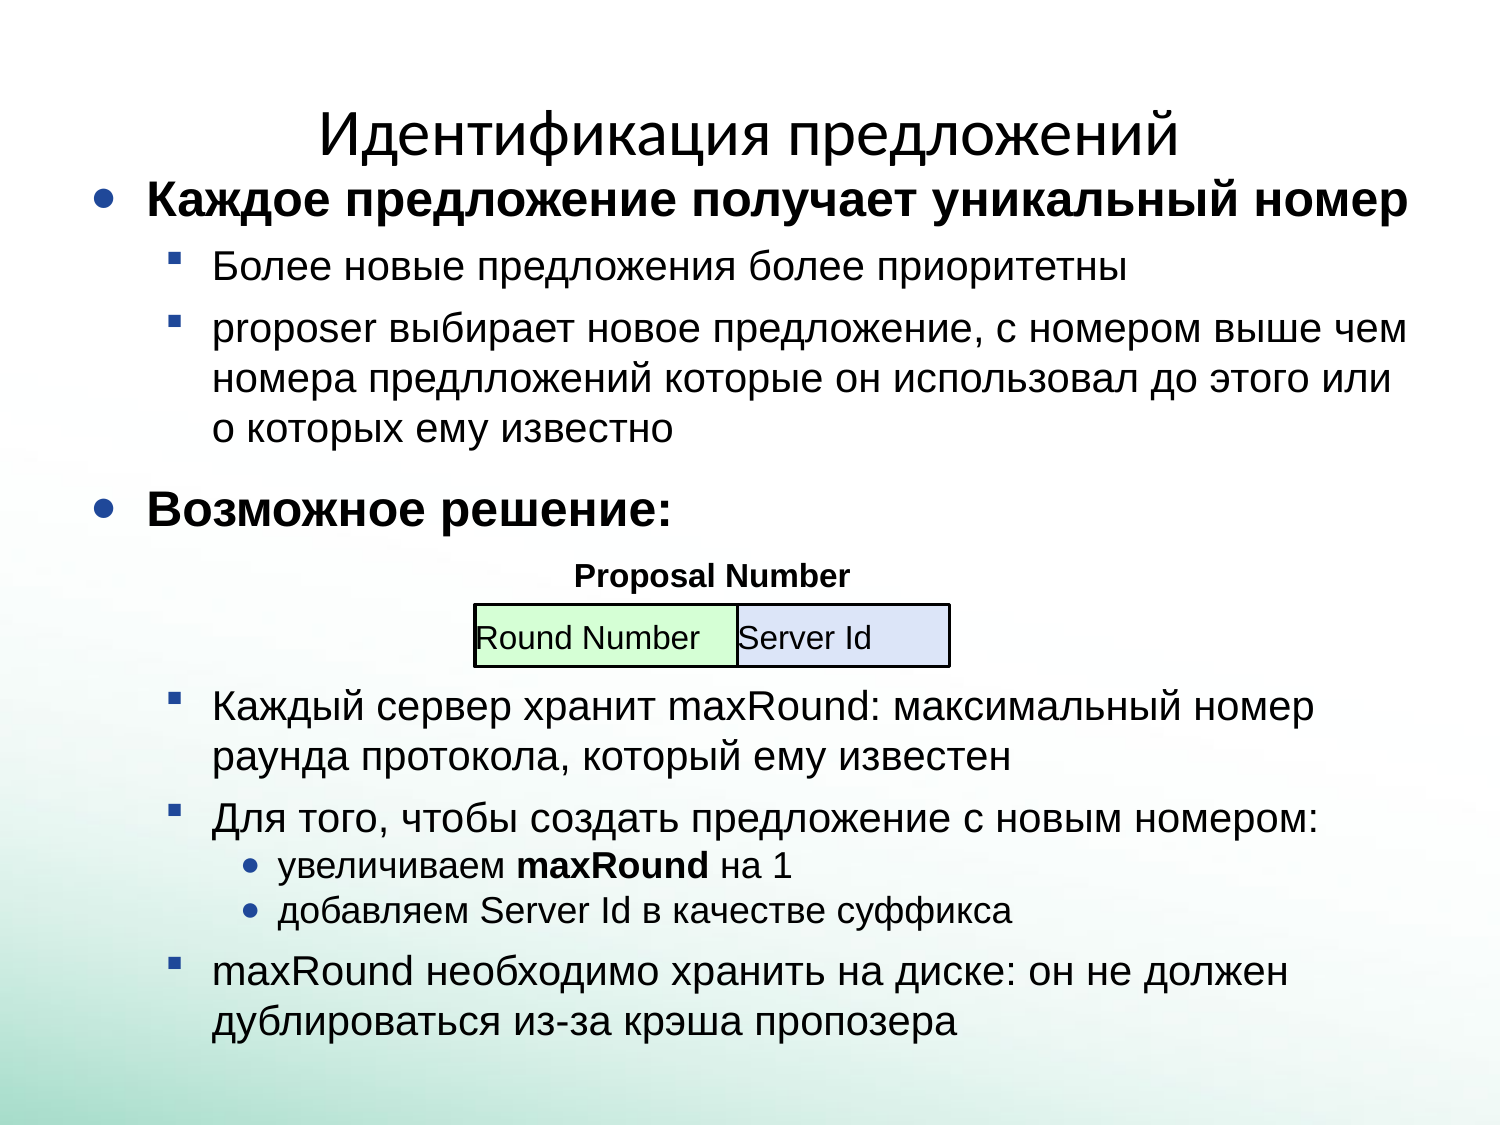

Идентификация предложений
# Каждое предложение получает уникальный номер
Более новые предложения более приоритетны
proposer выбирает новое предложение, с номером выше чем номера предлложений которые он использовал до этого или о которых ему известно
Возможное решение:
Каждый сервер хранит maxRound: максимальный номер раунда протокола, который ему известен
Для того, чтобы создать предложение с новым номером:
увеличиваем maxRound на 1
добавляем Server Id в качестве суффикса
maxRound необходимо хранить на диске: он не должен дублироваться из-за крэша пропозера
Proposal Number
Round Number
Server Id